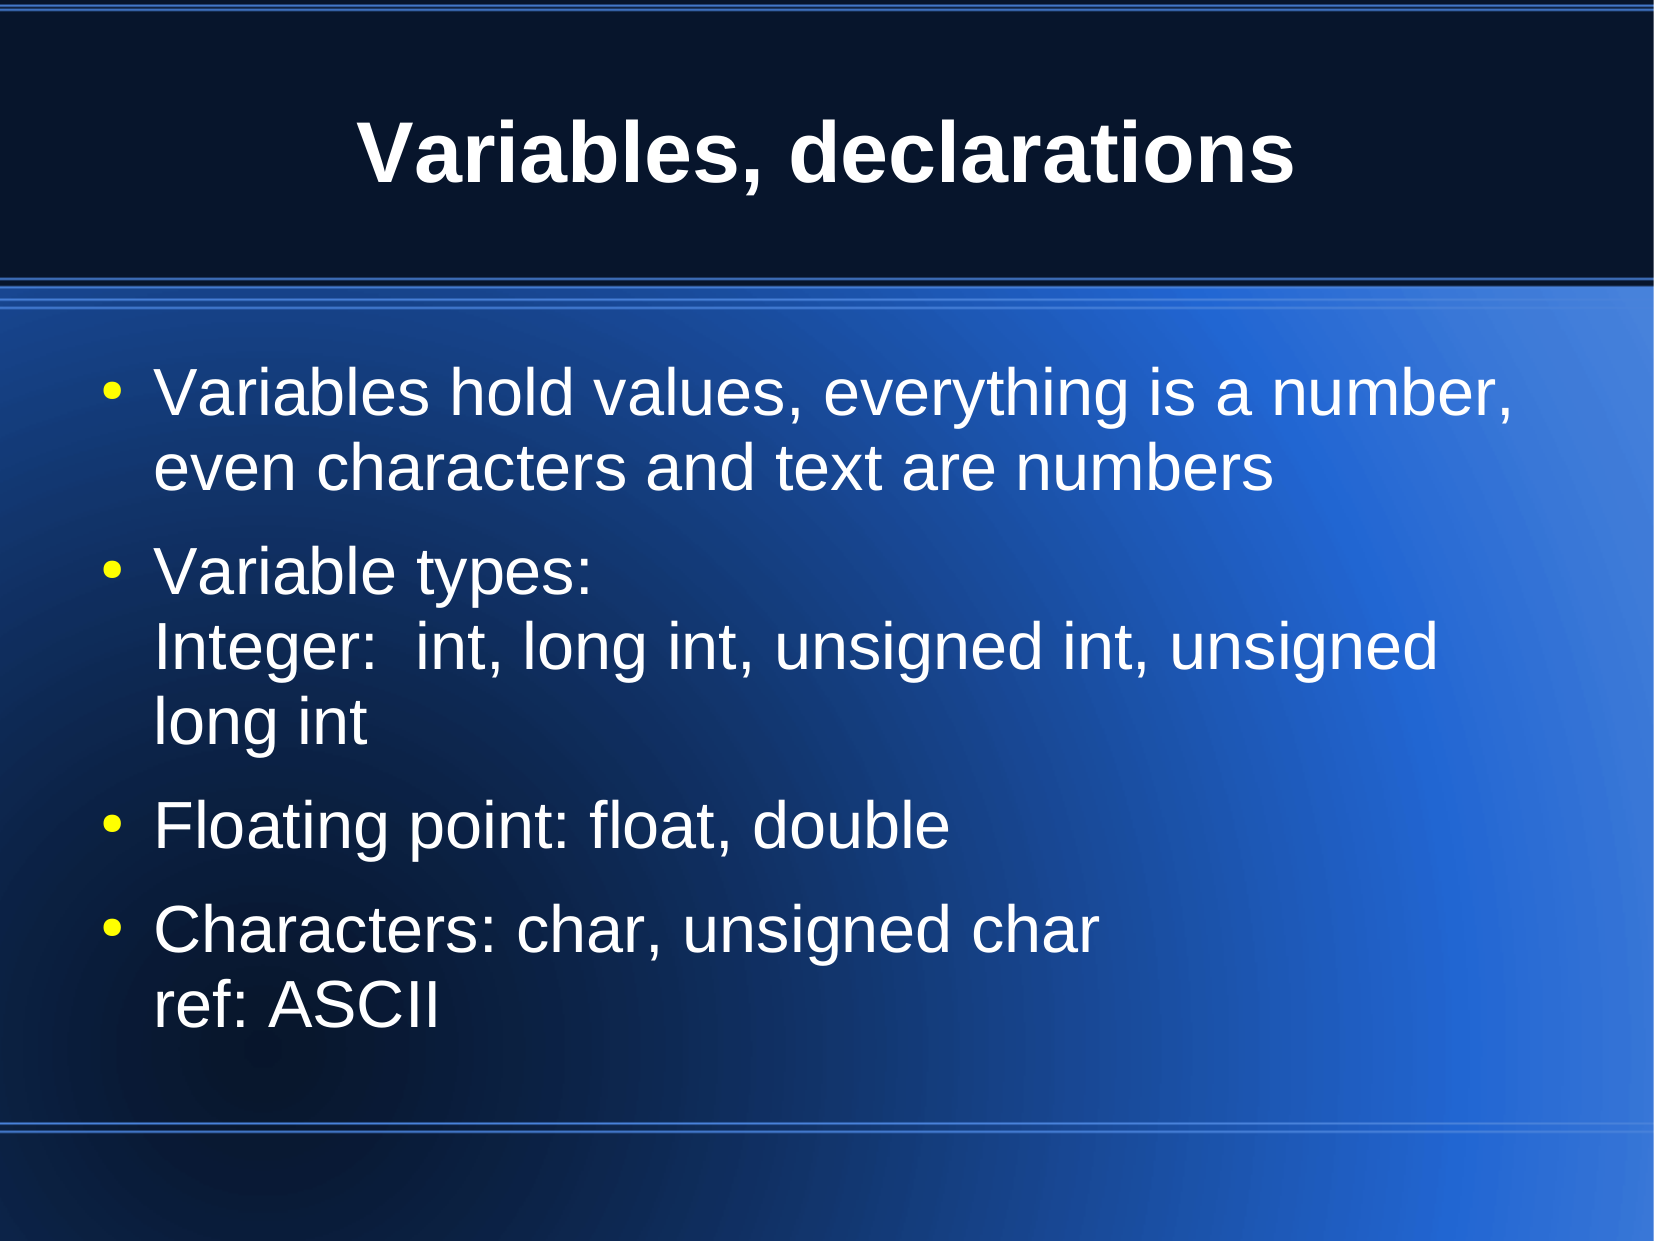

# Variables, declarations
Variables hold values, everything is a number, even characters and text are numbers
Variable types:
Integer: int, long int, unsigned int, unsigned long int
Floating point: float, double
Characters: char, unsigned char
ref: ASCII